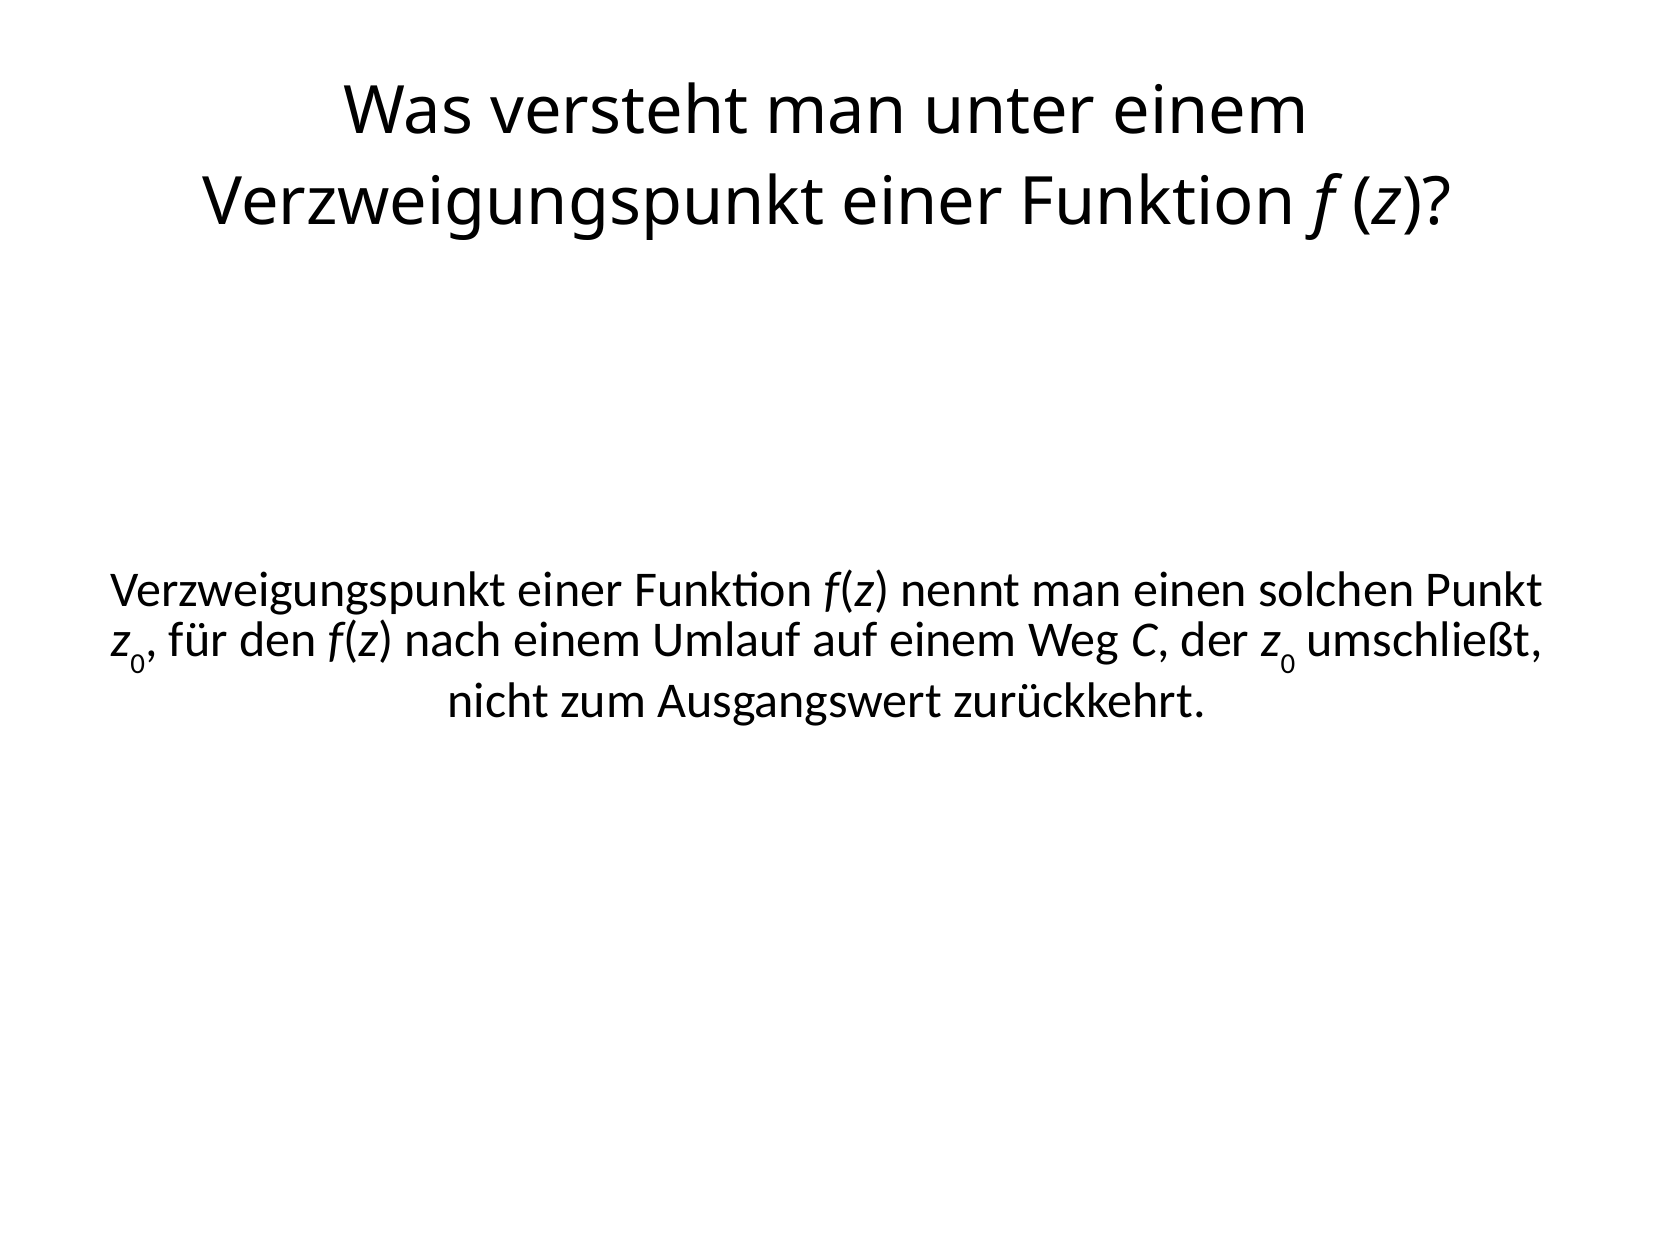

# Was versteht man unter einem Verzweigungspunkt einer Funktion f (z)?
Verzweigungspunkt einer Funktion f(z) nennt man einen solchen Punkt z0, für den f(z) nach einem Umlauf auf einem Weg C, der z0 umschließt, nicht zum Ausgangswert zurückkehrt.